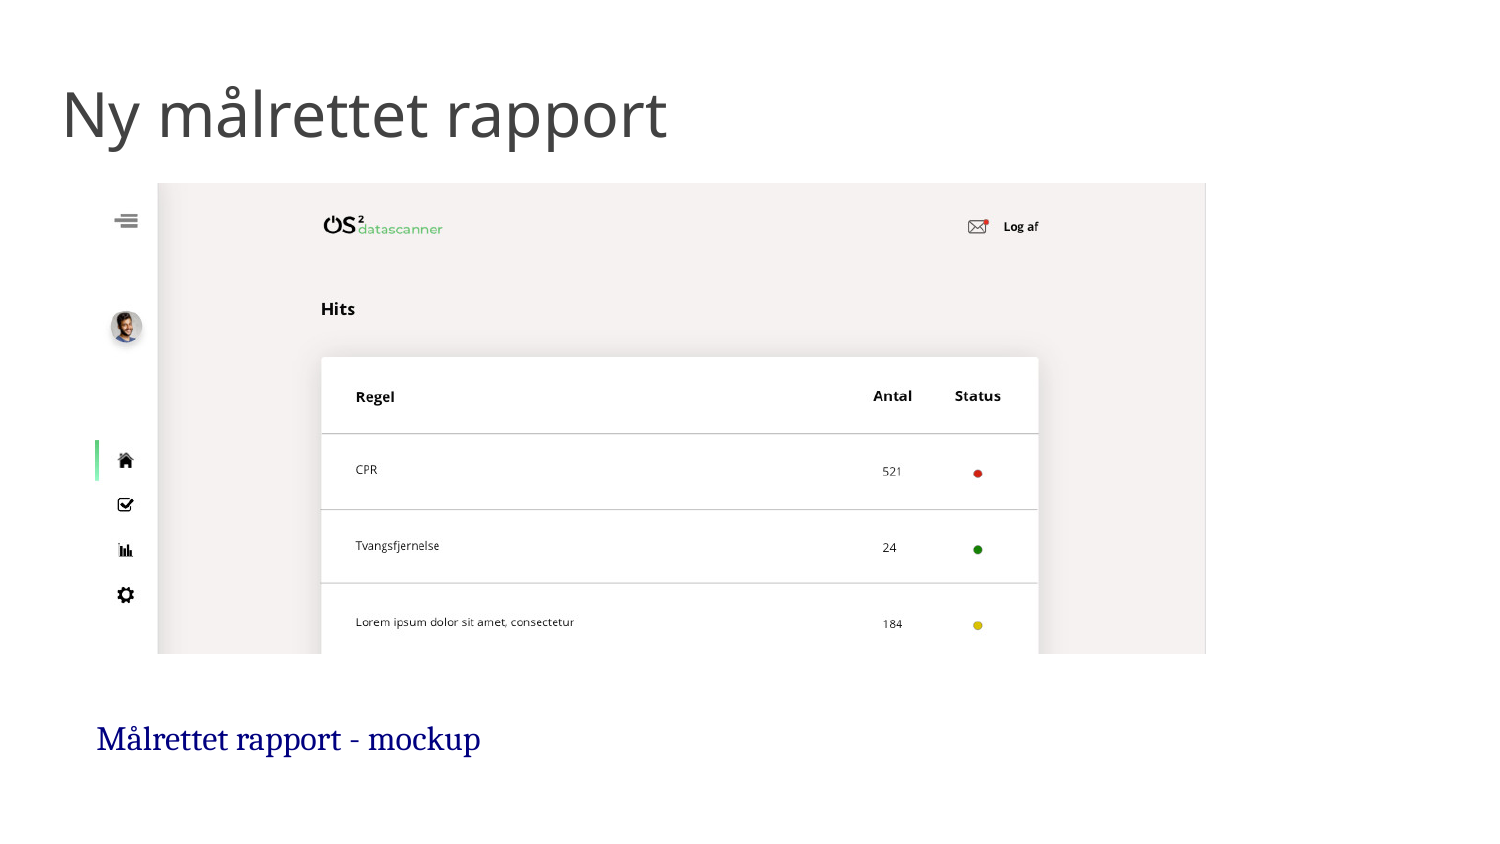

# Ny målrettet rapport
Målrettet rapport - mockup